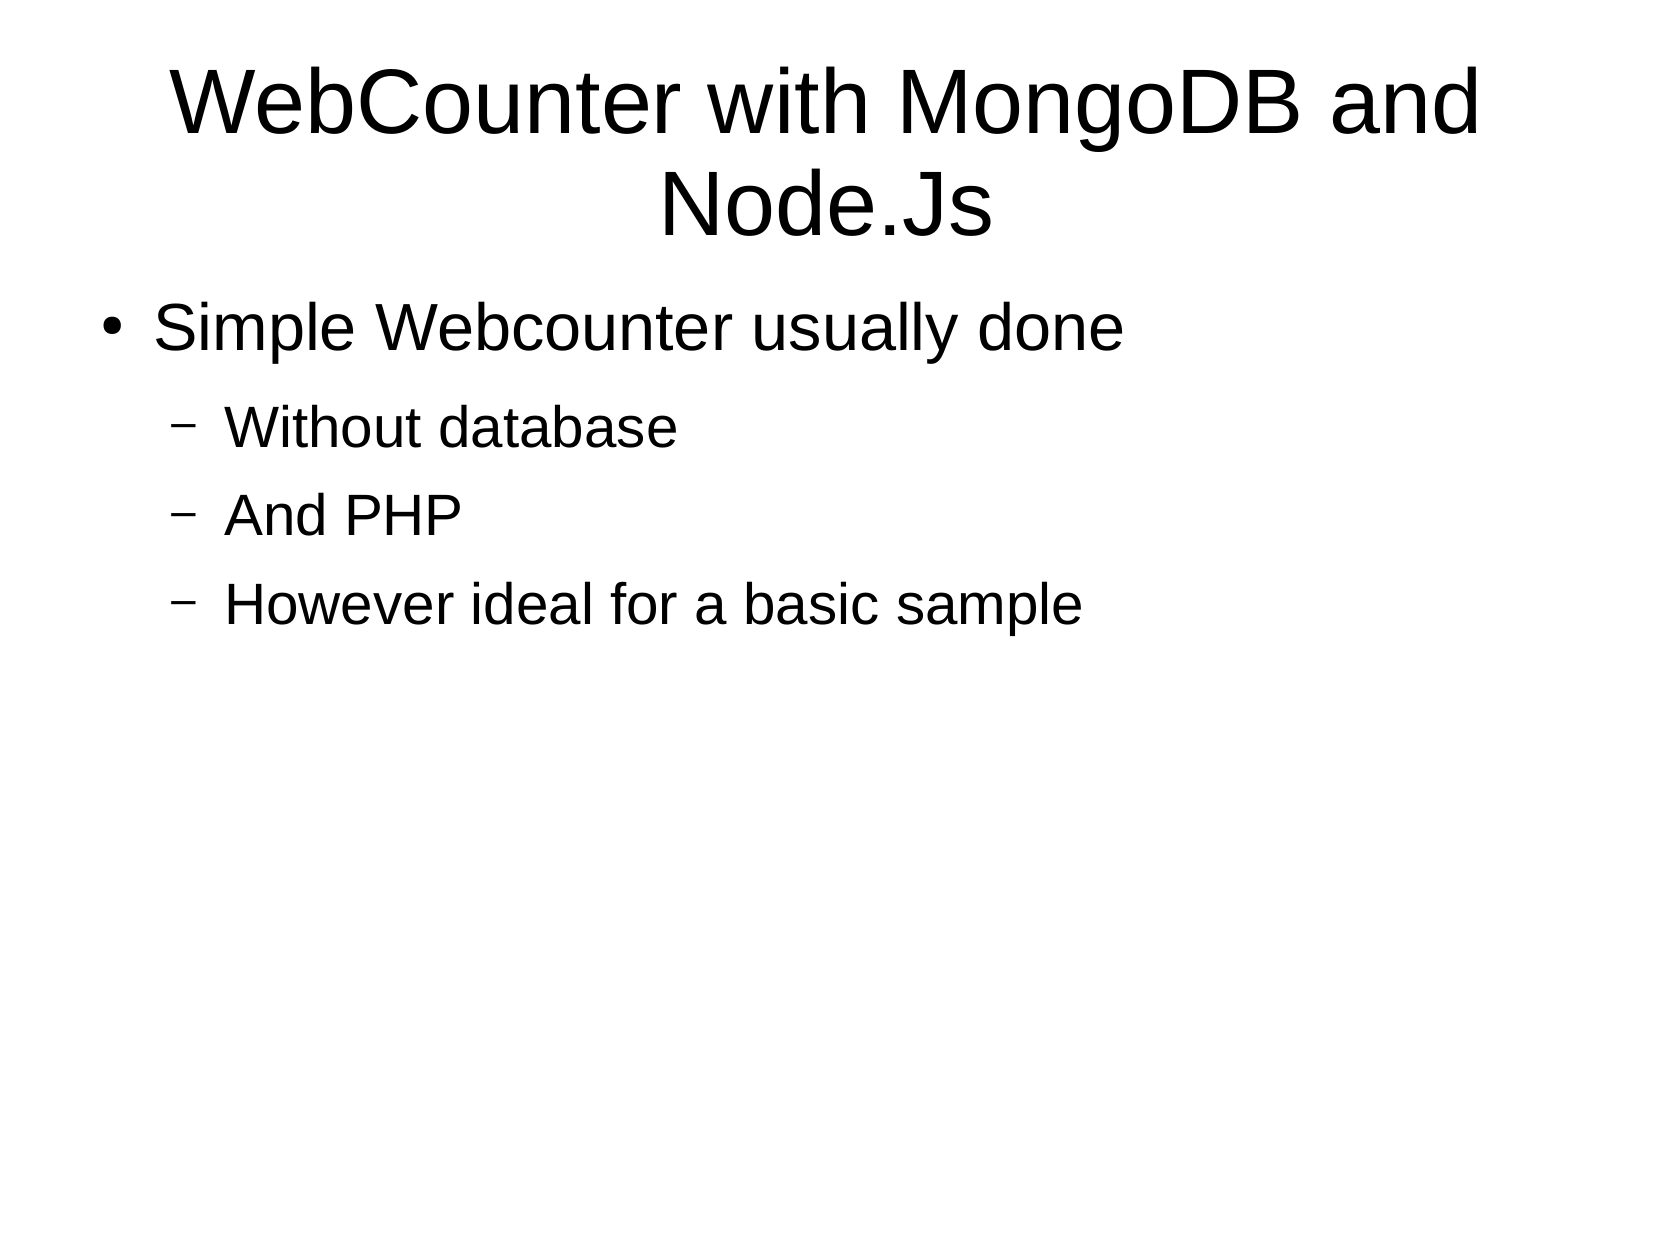

# WebCounter with MongoDB and Node.Js
Simple Webcounter usually done
Without database
And PHP
However ideal for a basic sample